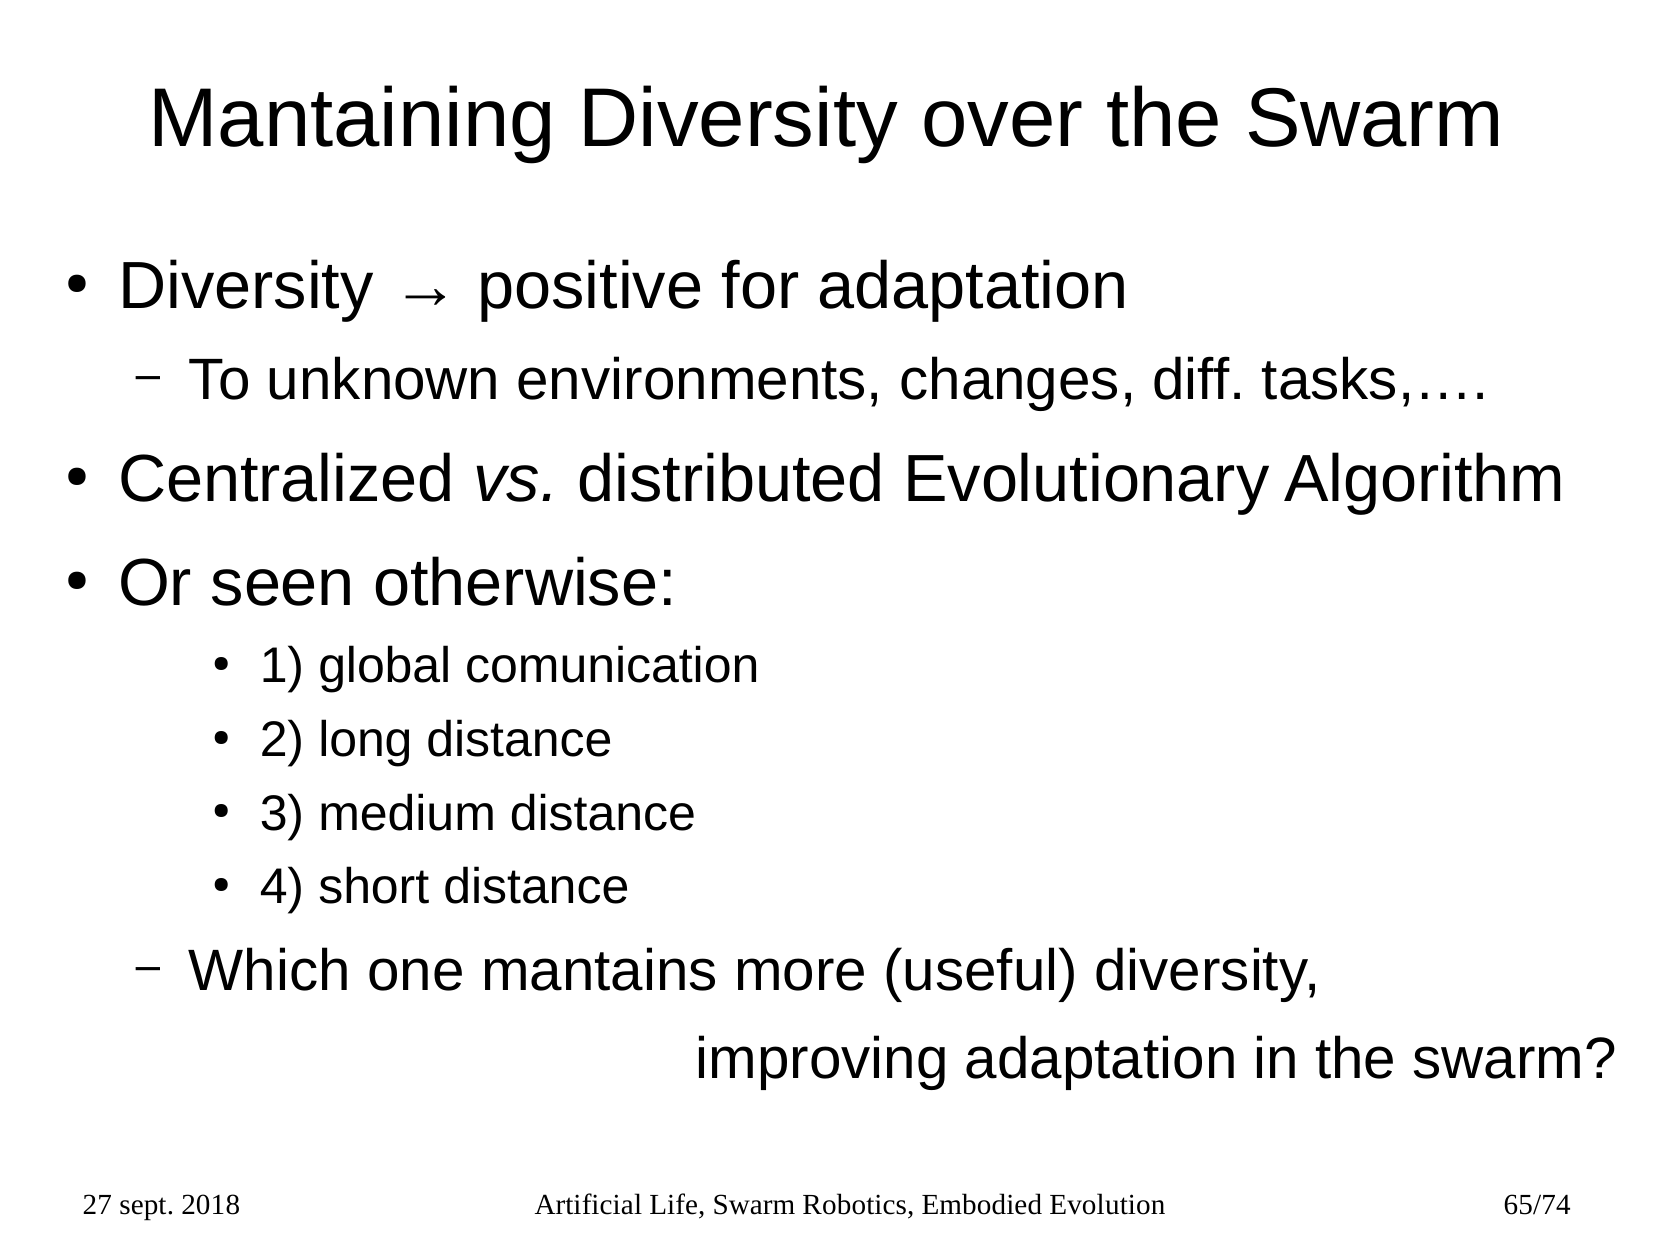

# Mantaining Diversity over the Swarm
Diversity → positive for adaptation
To unknown environments, changes, diff. tasks,….
Centralized vs. distributed Evolutionary Algorithm
Or seen otherwise:
1) global comunication
2) long distance
3) medium distance
4) short distance
Which one mantains more (useful) diversity,
improving adaptation in the swarm?
27 sept. 2018
Artificial Life, Swarm Robotics, Embodied Evolution
65